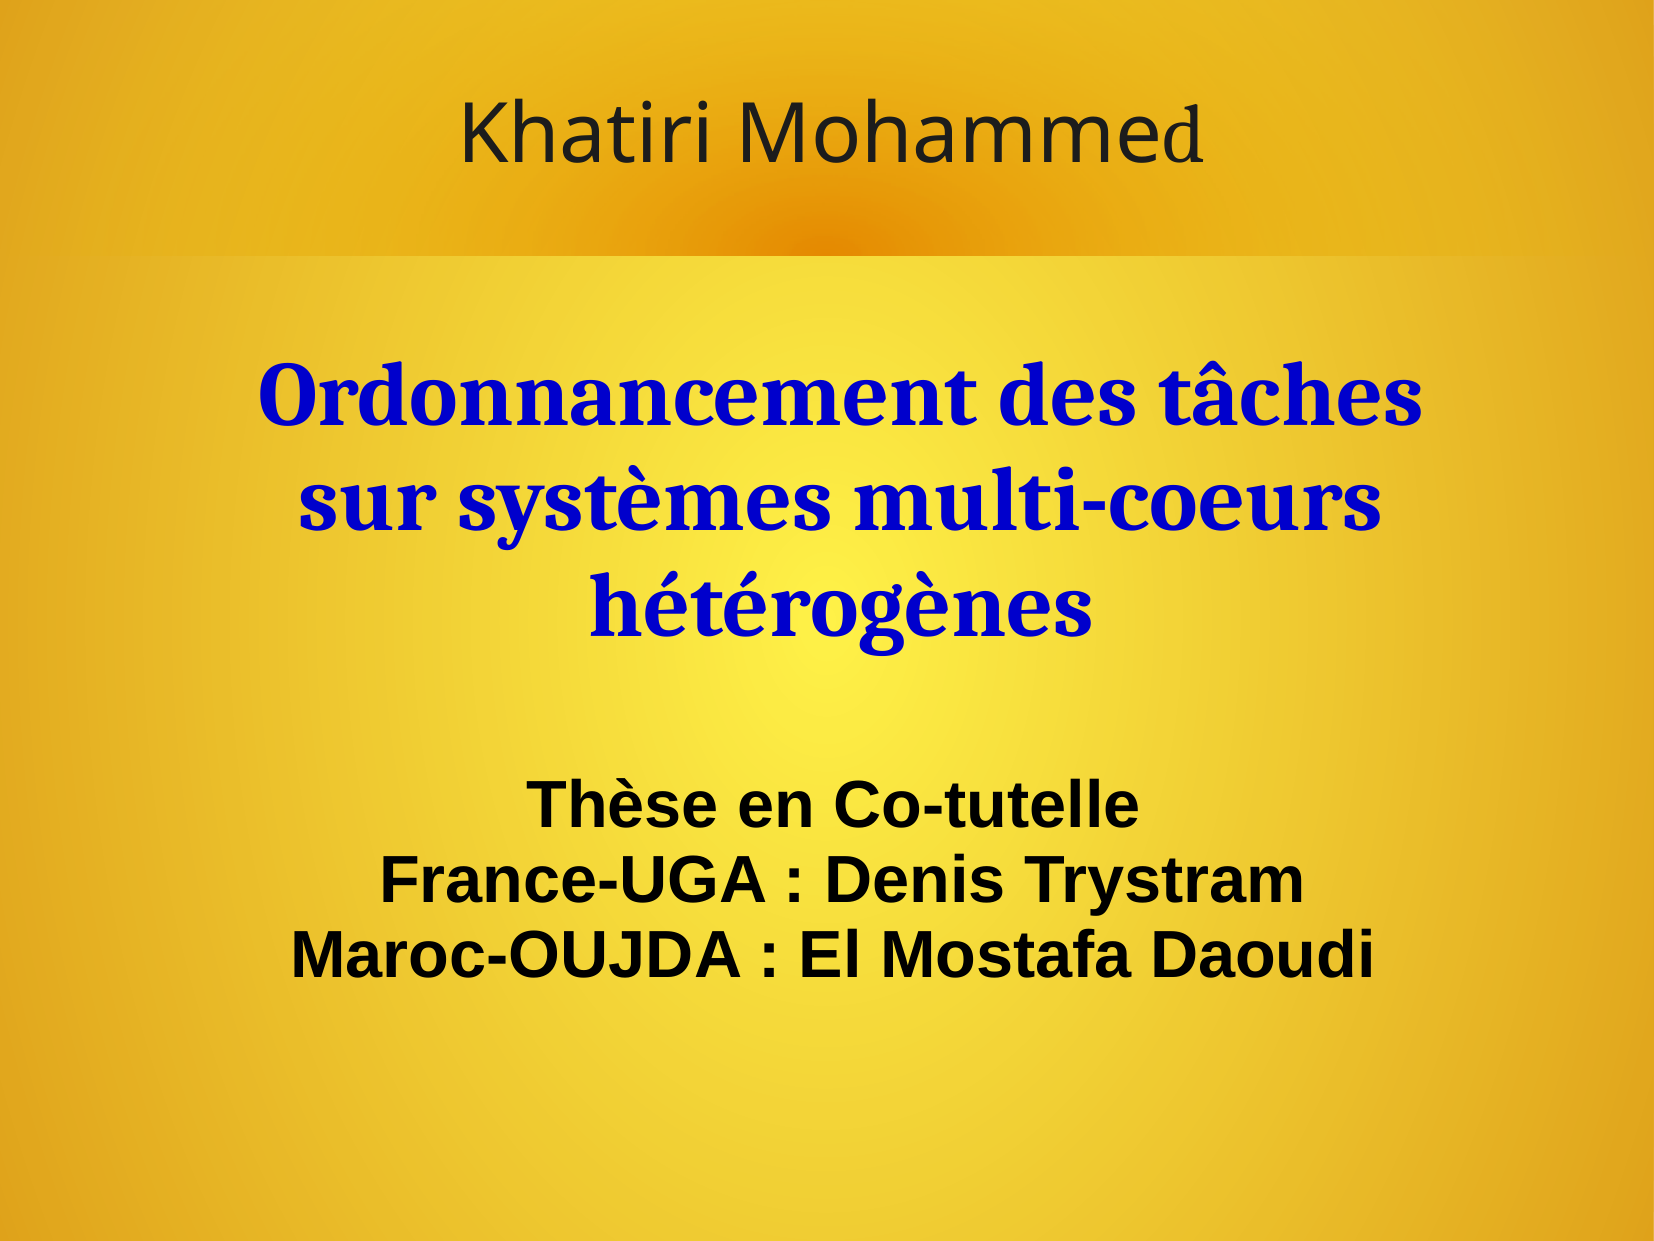

Khatiri Mohammed
Ordonnancement des tâches sur systèmes multi-coeurs hétérogènes
Thèse en Co-tutelle
France-UGA : Denis Trystram
Maroc-OUJDA : El Mostafa Daoudi